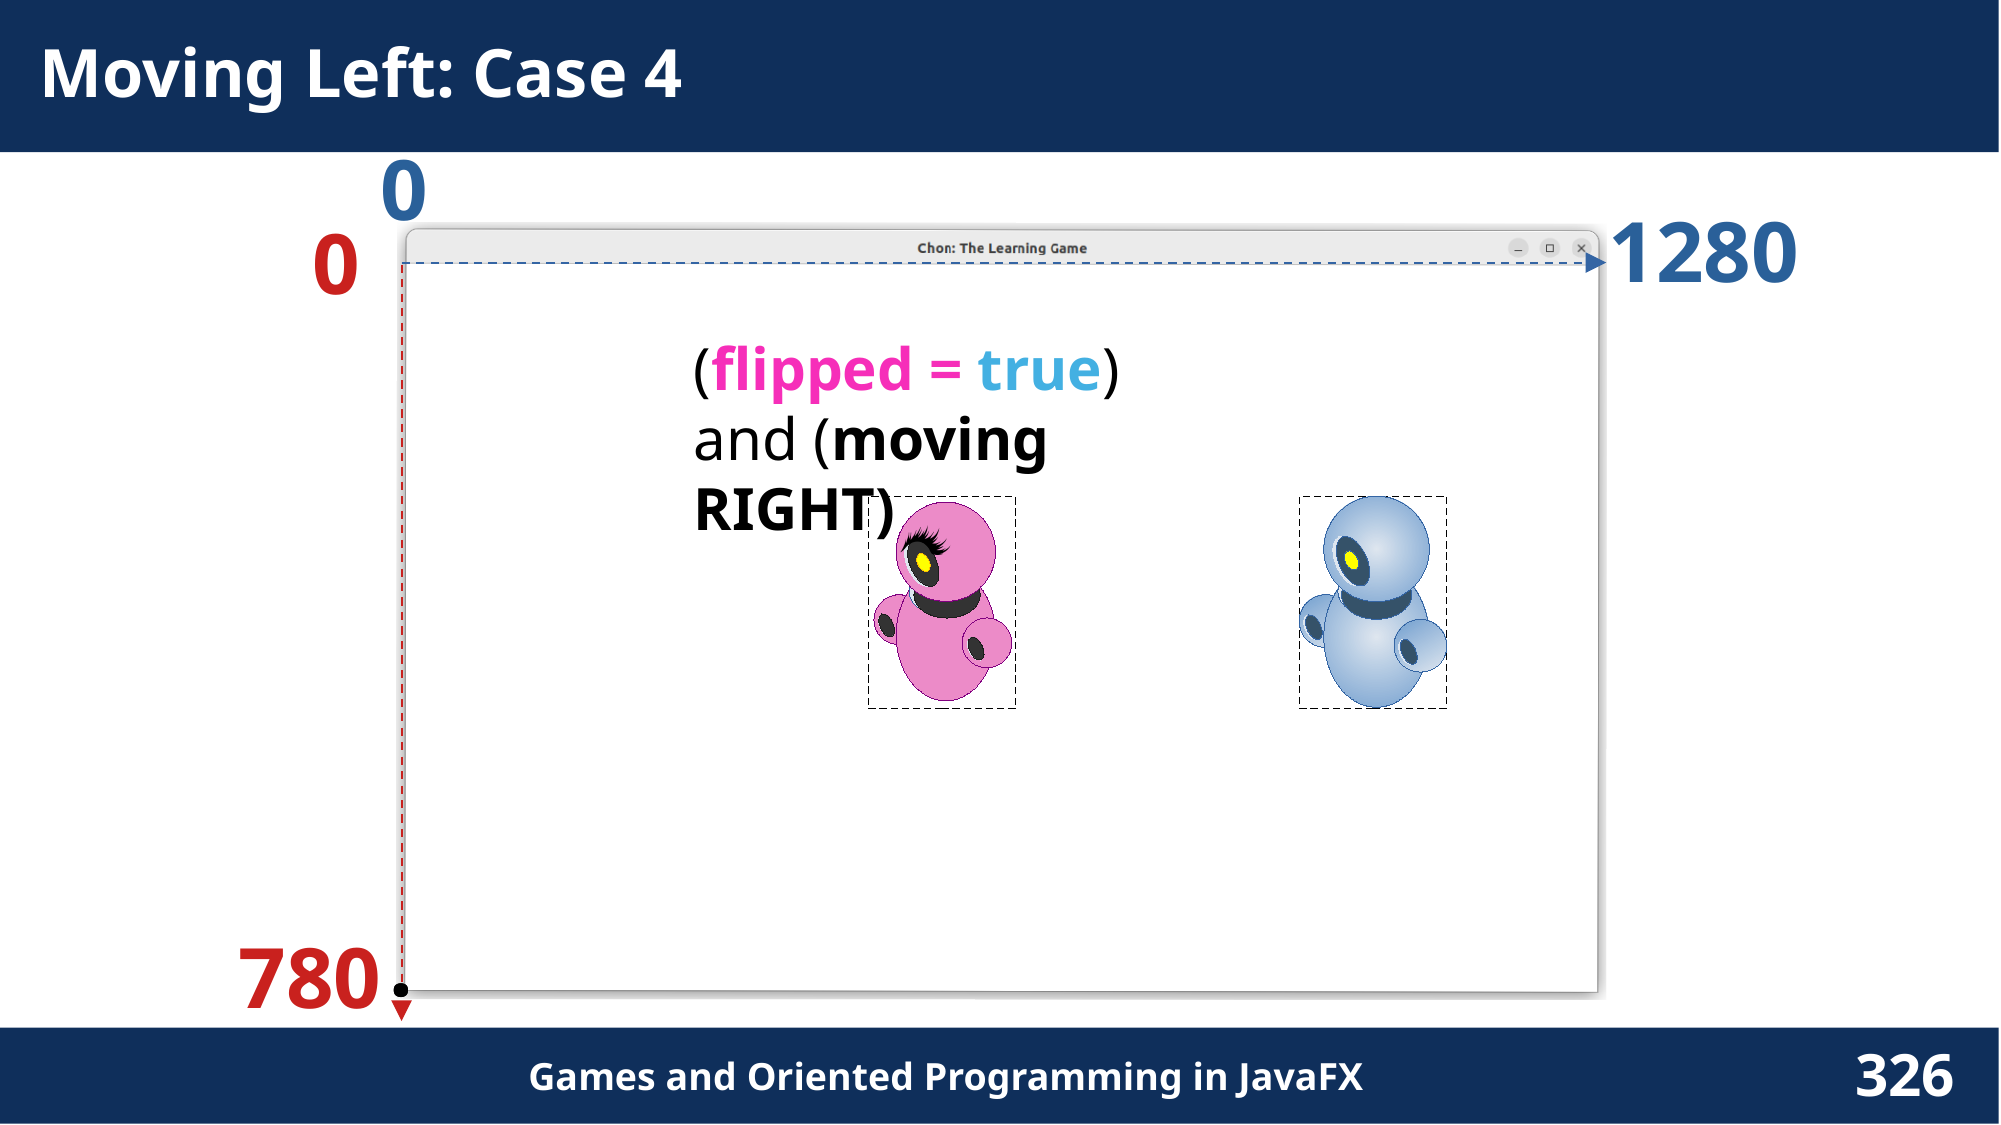

Moving Left: Case 4
0
1280
0
(flipped = true)
and (moving RIGHT)
.
.
780